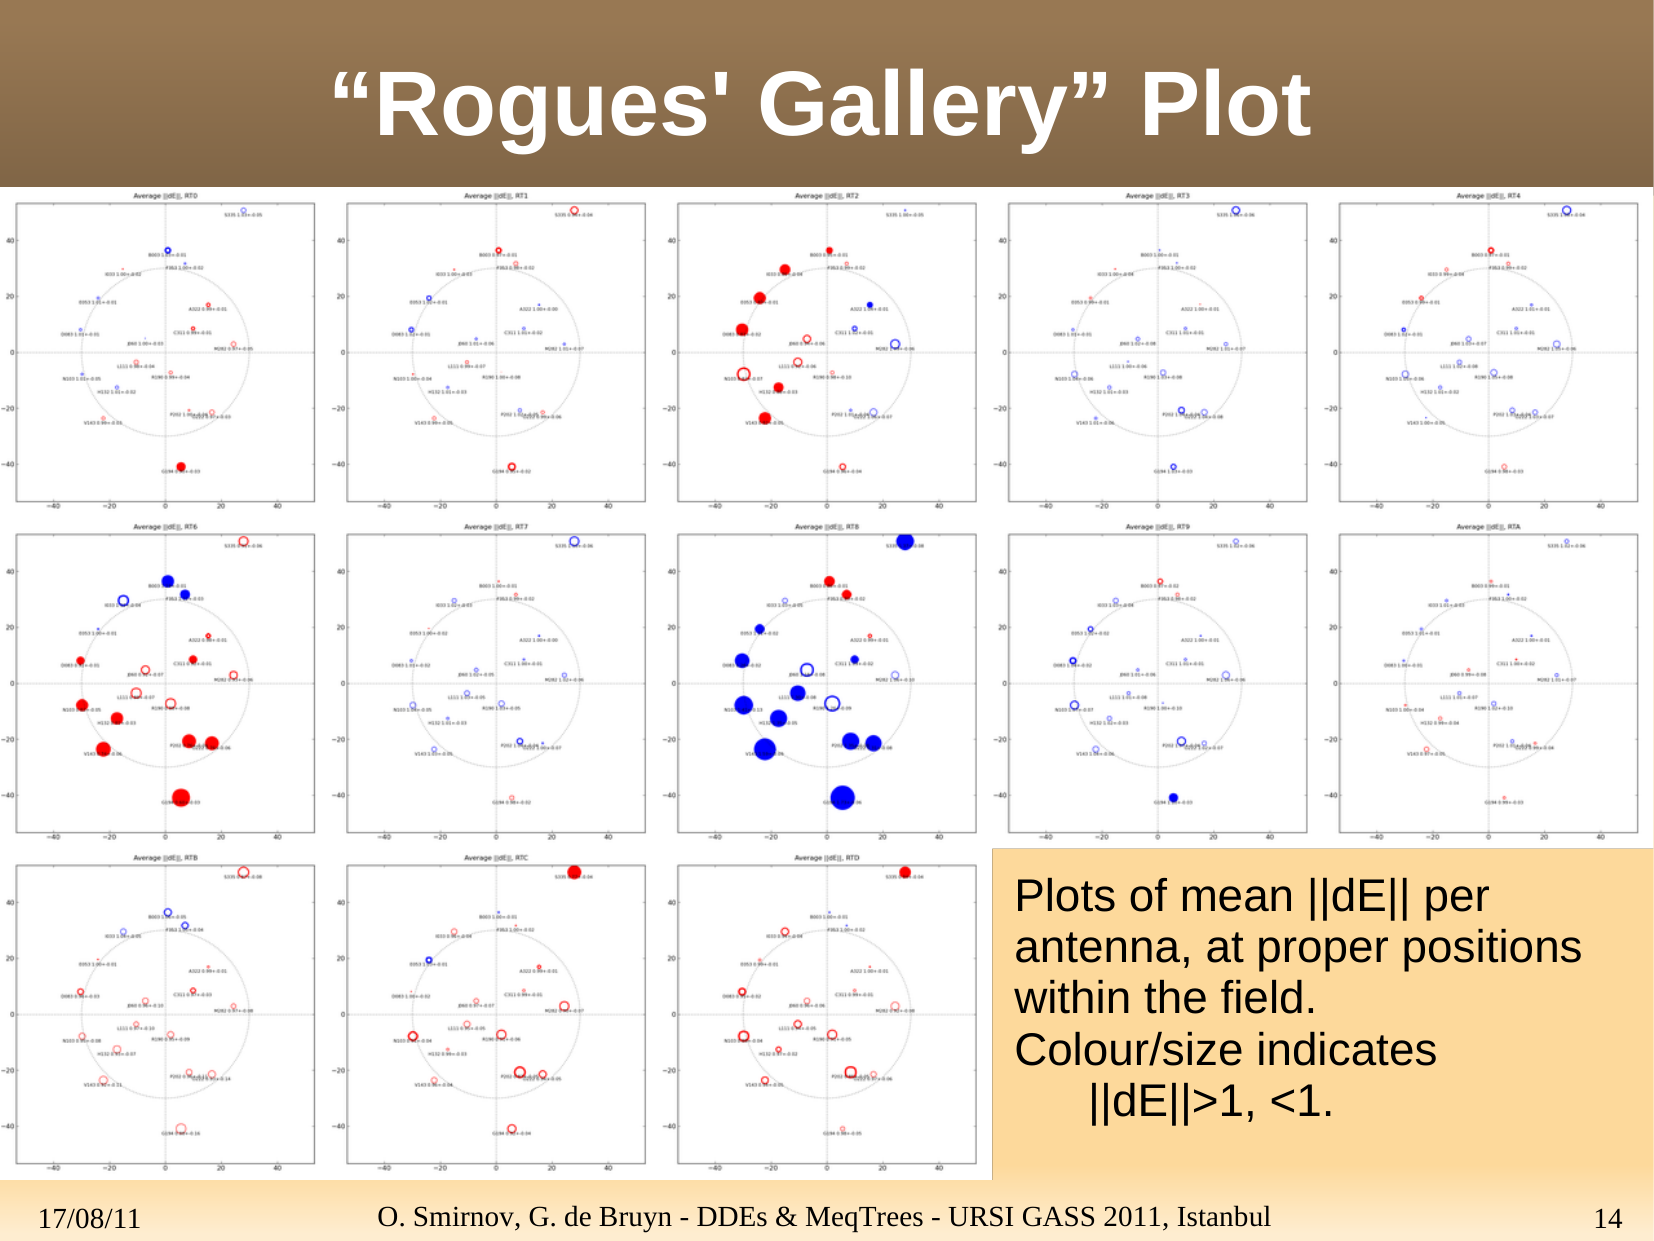

# “Rogues' Gallery” Plot
Plots of mean ||dE|| per antenna, at proper positions within the field.
Colour/size indicates
	||dE||>1, <1.
O. Smirnov, G. de Bruyn - DDEs & MeqTrees - URSI GASS 2011, Istanbul
17/08/11
14